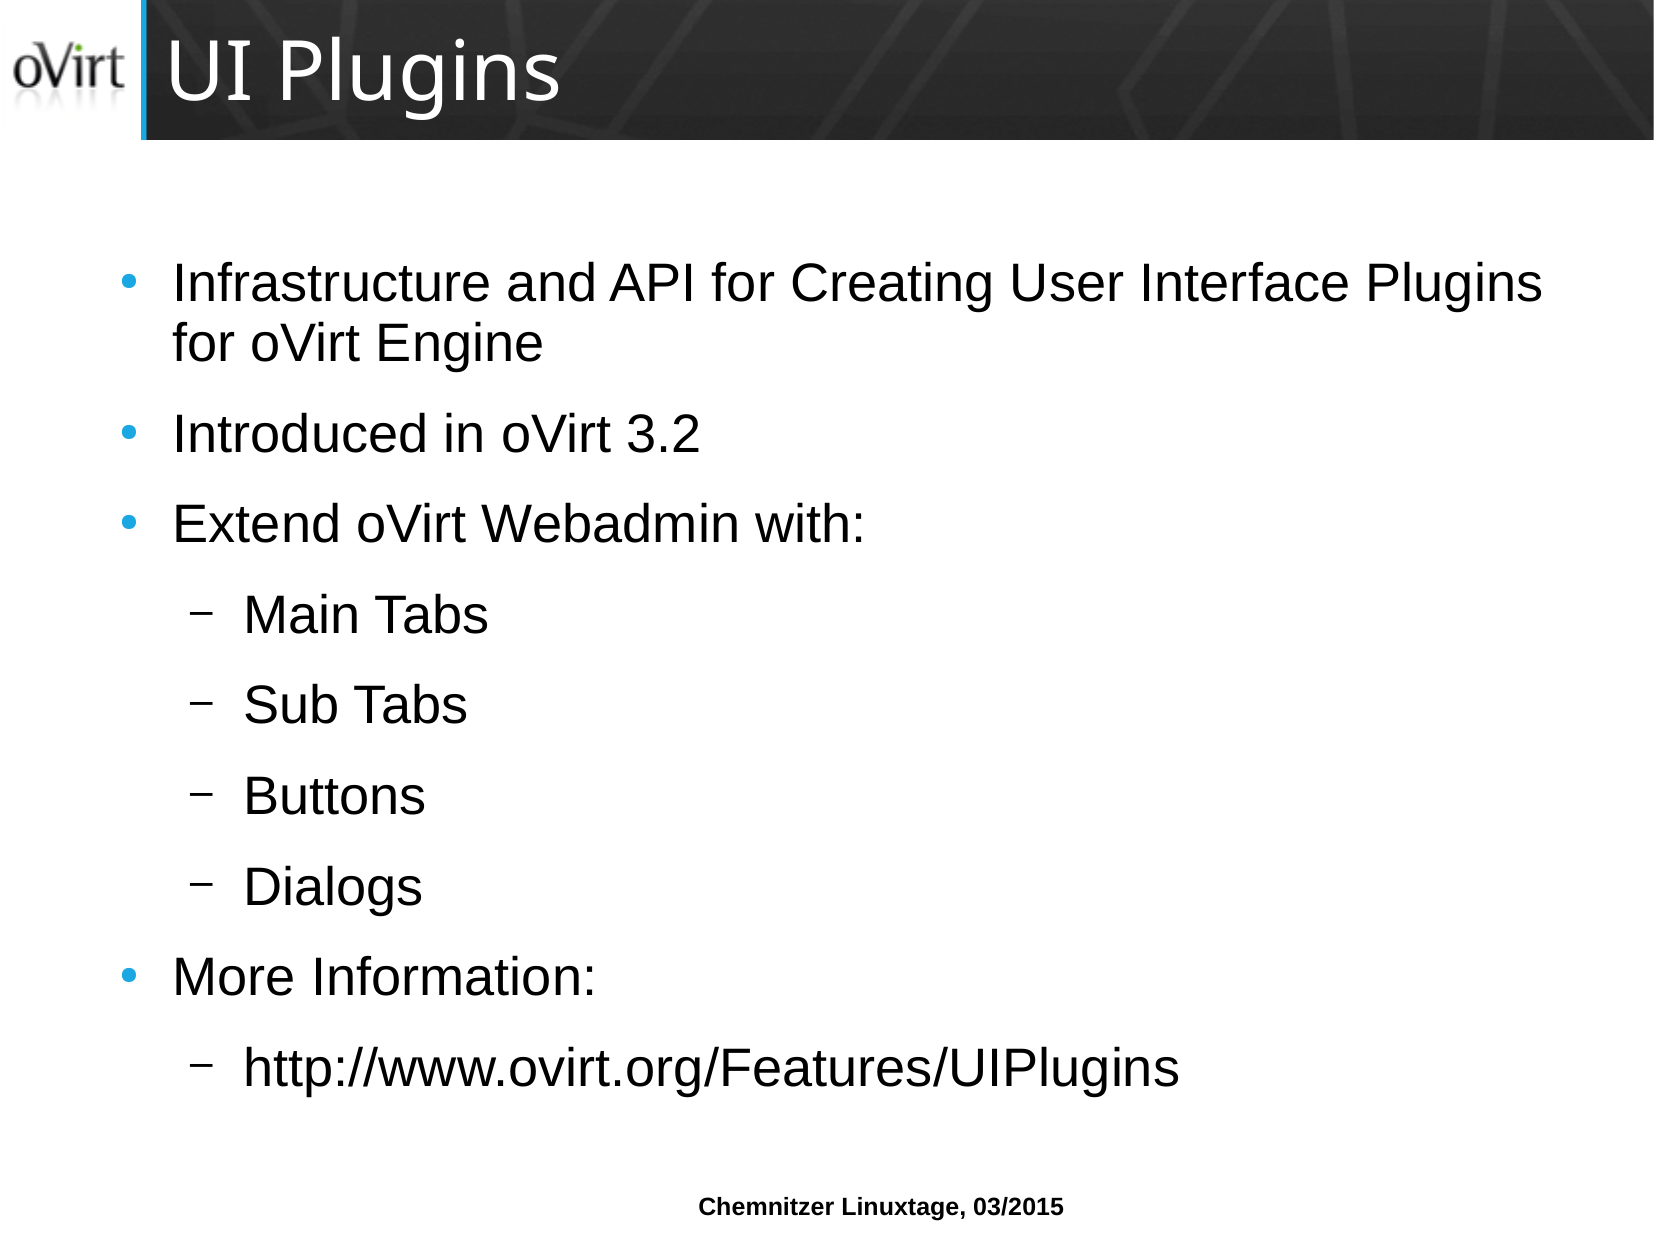

# UI Plugins
Infrastructure and API for Creating User Interface Plugins for oVirt Engine
Introduced in oVirt 3.2
Extend oVirt Webadmin with:
Main Tabs
Sub Tabs
Buttons
Dialogs
More Information:
http://www.ovirt.org/Features/UIPlugins